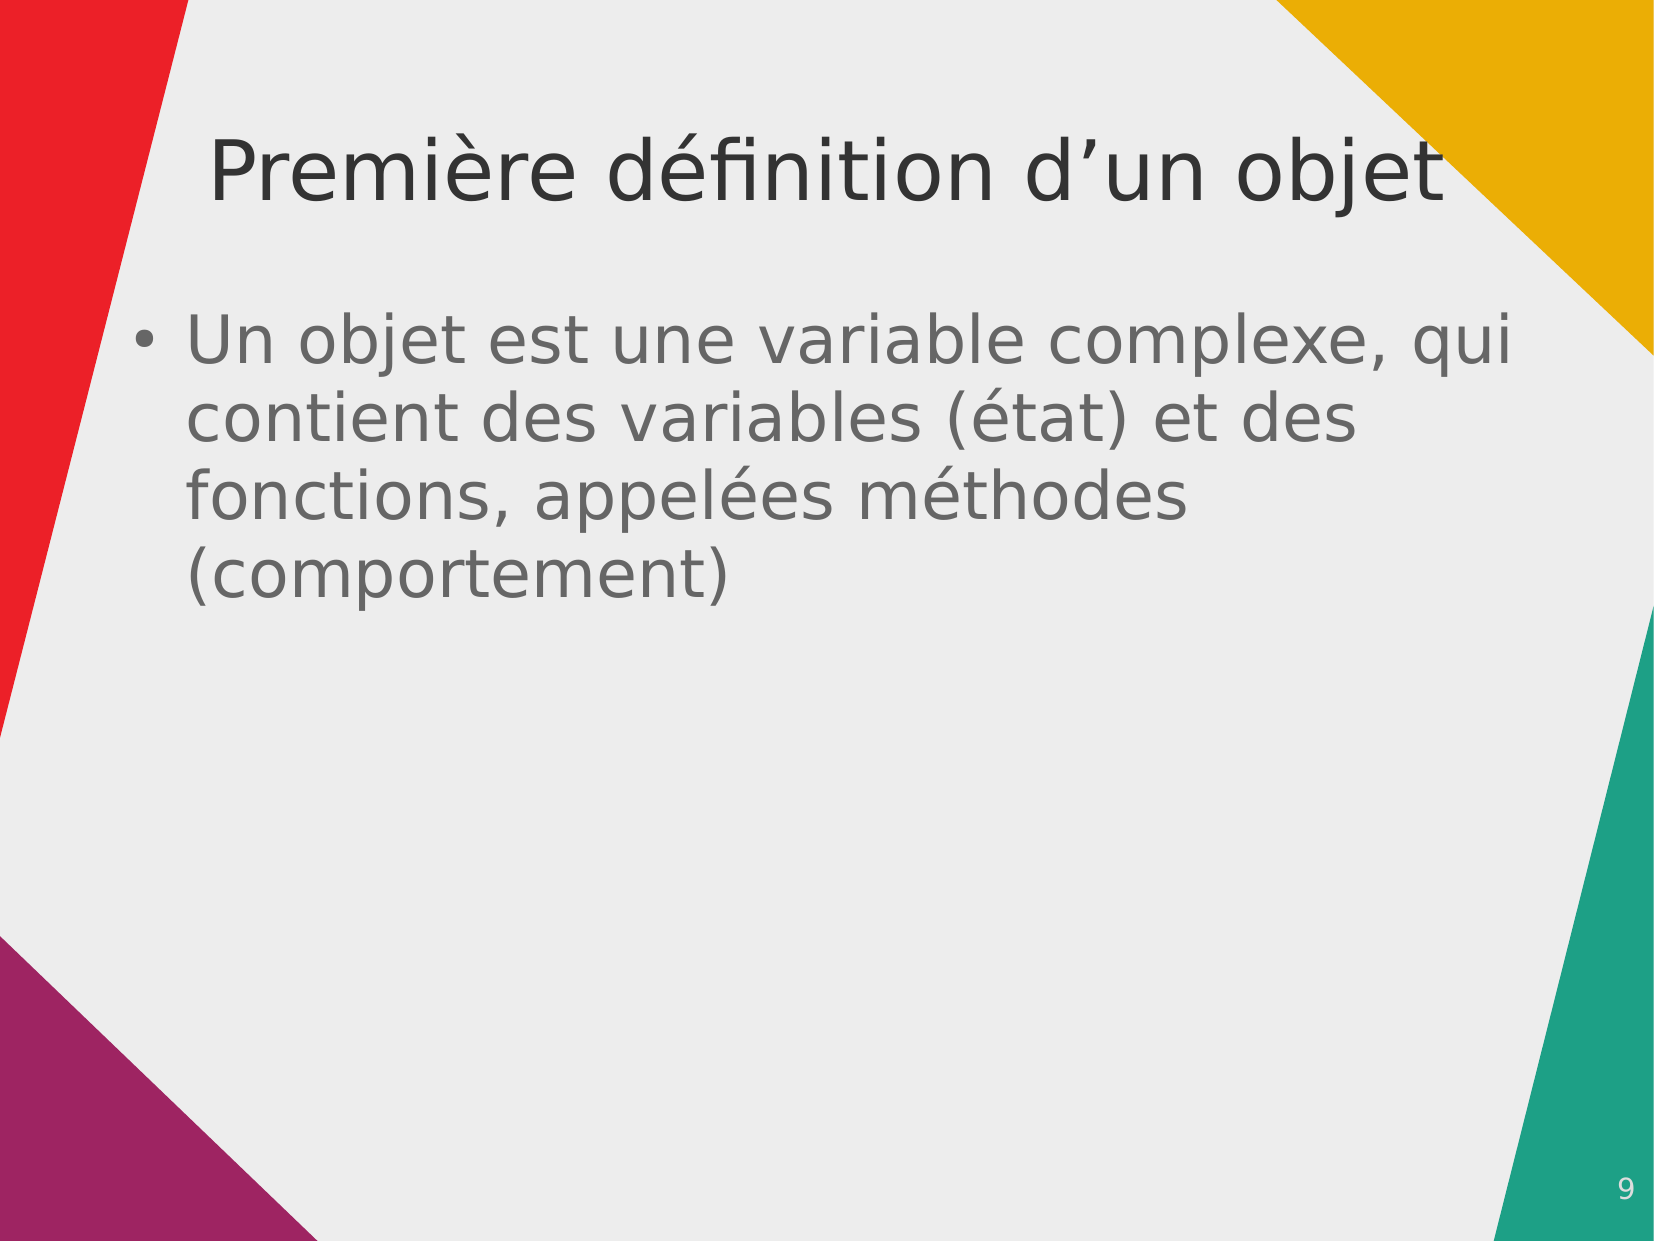

# Première définition d’un objet
Un objet est une variable complexe, qui contient des variables (état) et des fonctions, appelées méthodes (comportement)
9